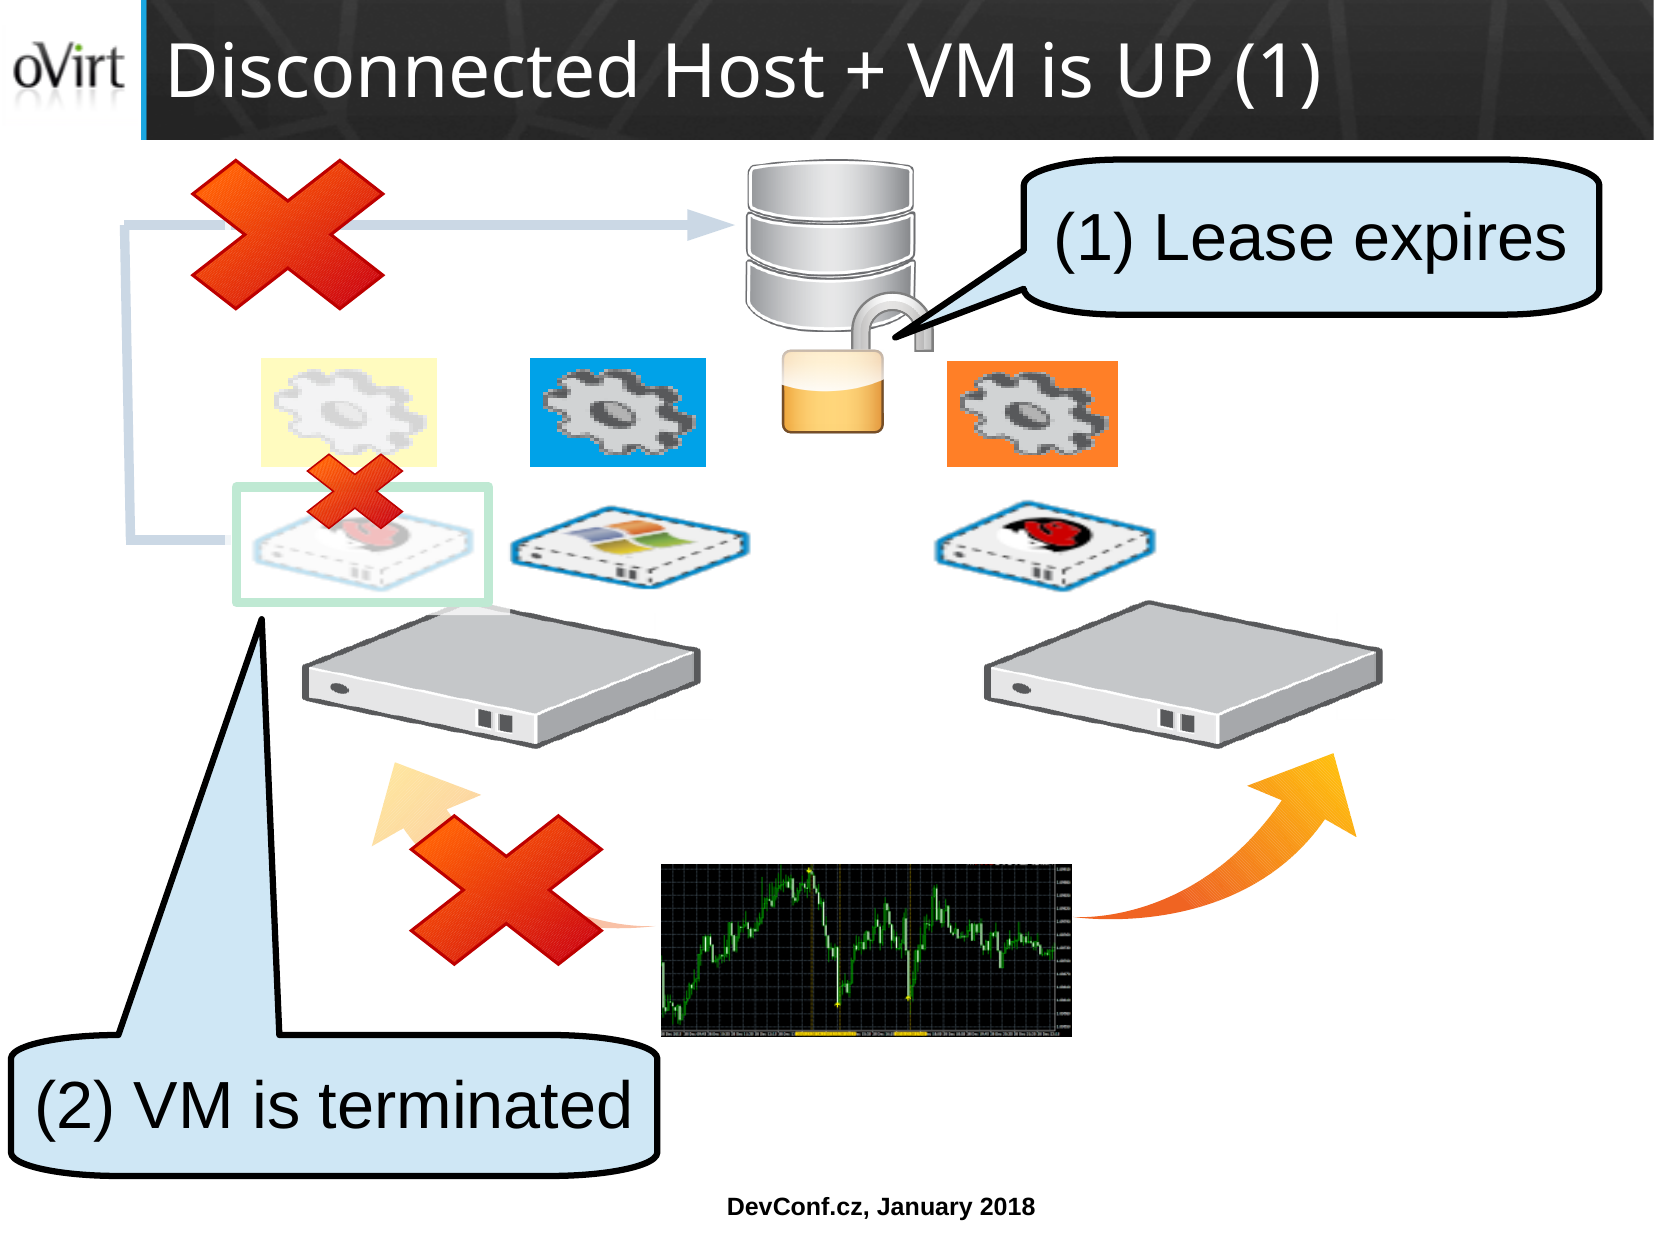

# Disconnected Host + VM is UP (1)
(1) Lease expires
(2) VM is terminated